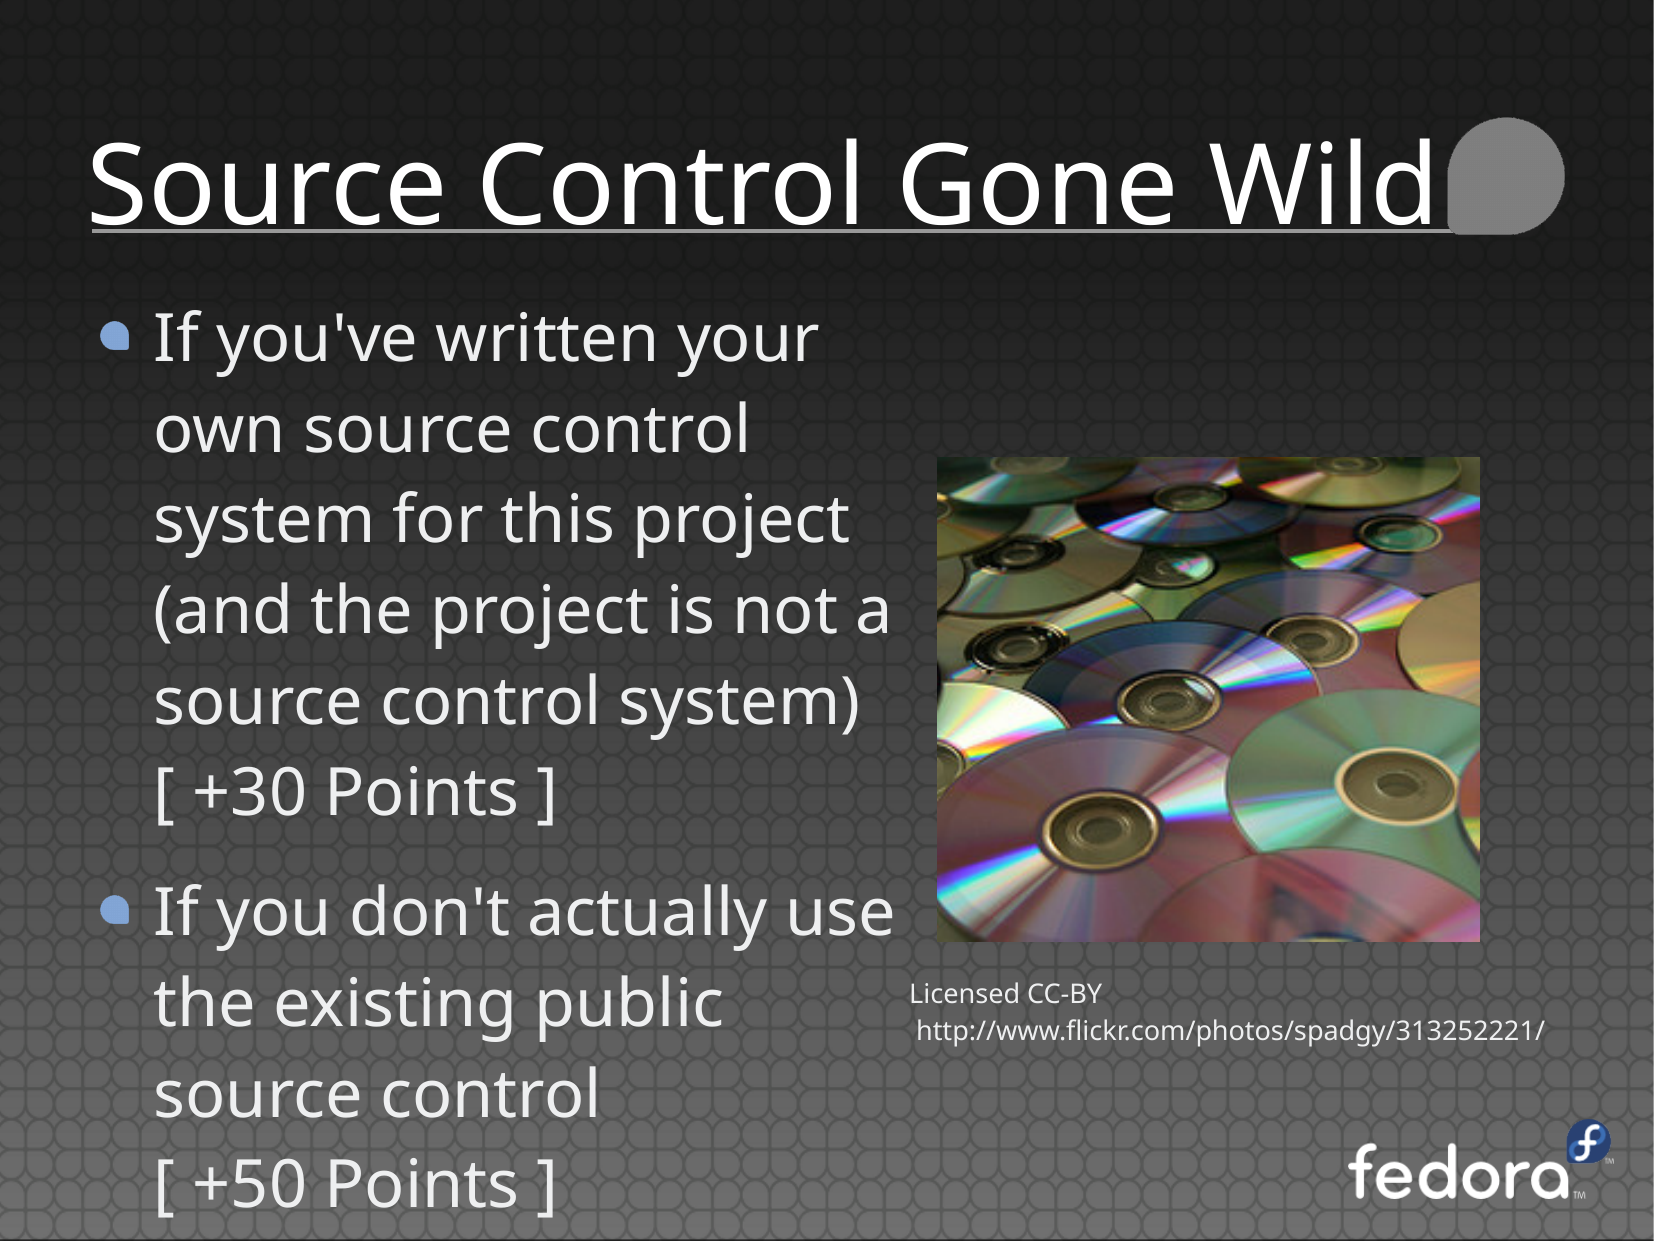

Source Control Gone Wild
# If you've written your own source control system for this project (and the project is not a source control system) [ +30 Points ]
If you don't actually use the existing public source control
[ +50 Points ]
Licensed CC-BY
 http://www.flickr.com/photos/spadgy/313252221/